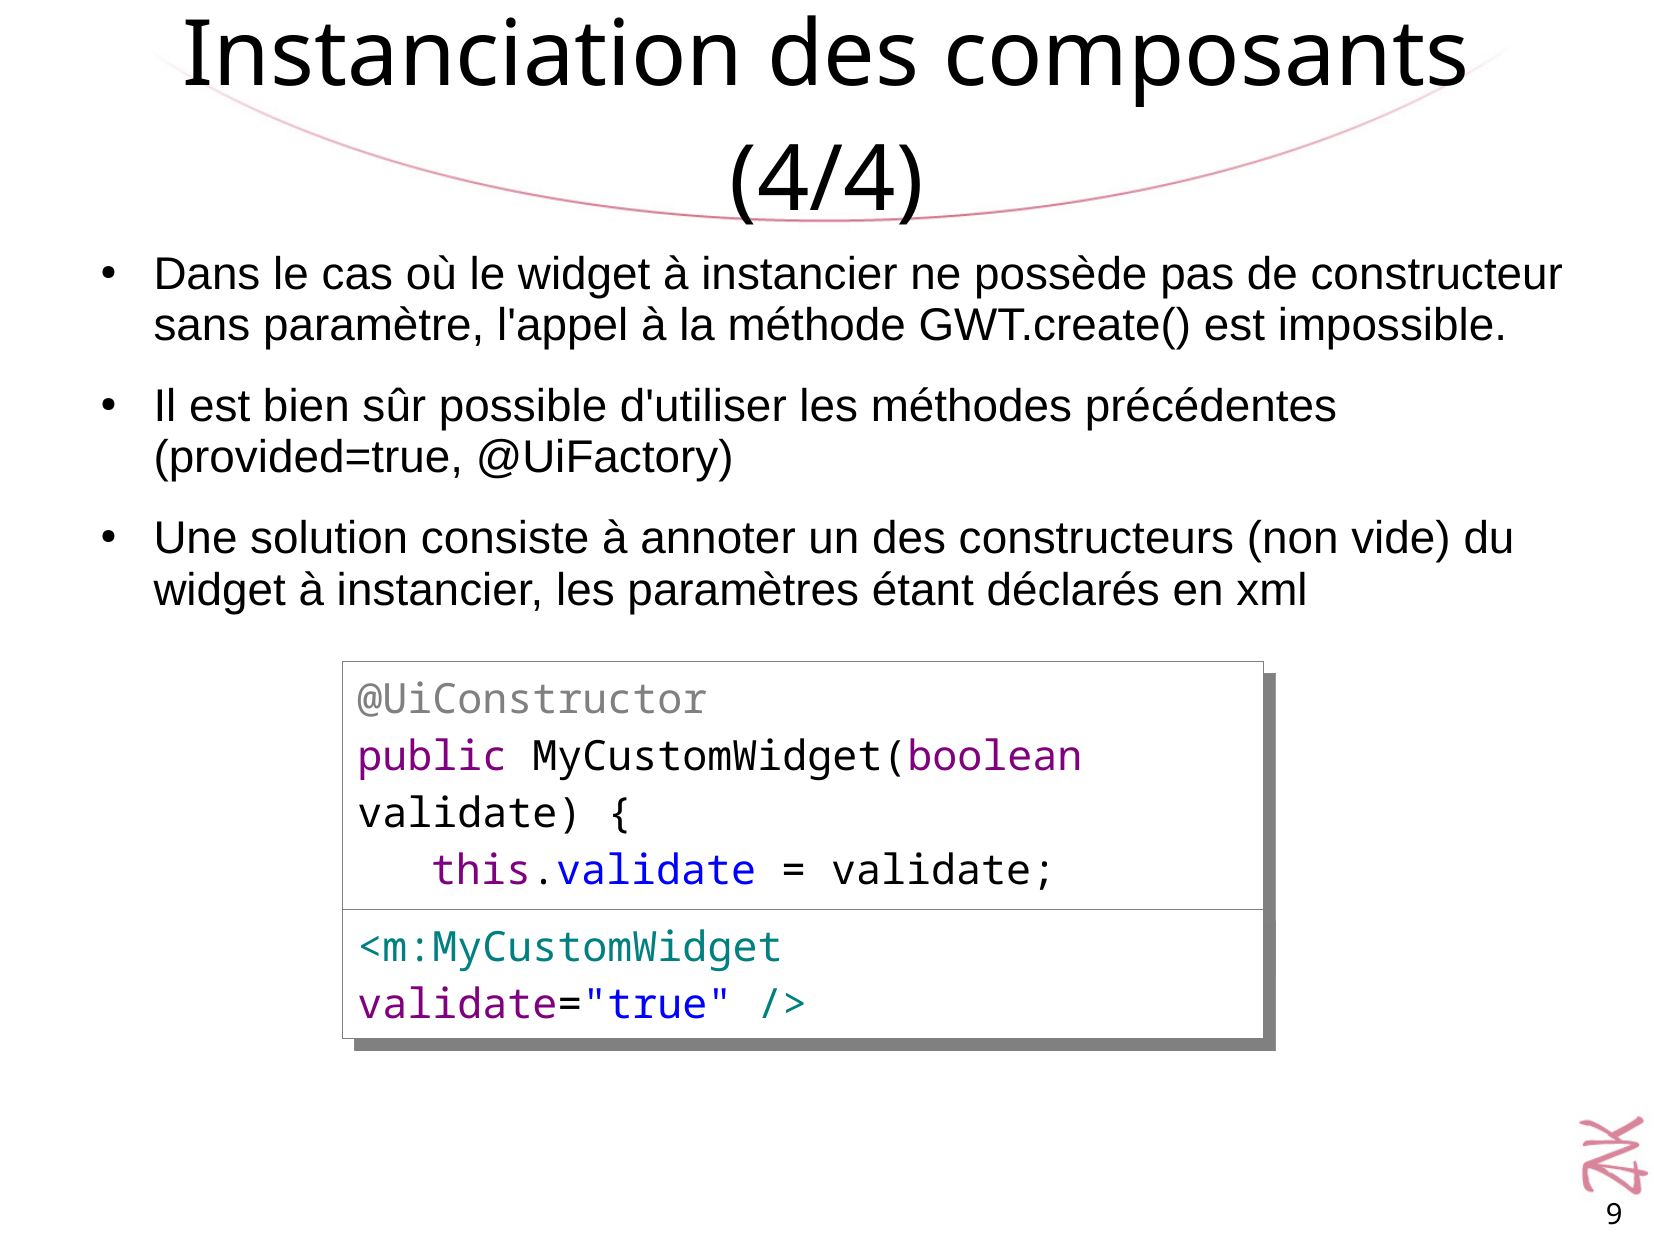

# Instanciation des composants (4/4)
Dans le cas où le widget à instancier ne possède pas de constructeur sans paramètre, l'appel à la méthode GWT.create() est impossible.
Il est bien sûr possible d'utiliser les méthodes précédentes (provided=true, @UiFactory)
Une solution consiste à annoter un des constructeurs (non vide) du widget à instancier, les paramètres étant déclarés en xml
@UiConstructor
public MyCustomWidget(boolean validate) {
	this.validate = validate;
}
<m:MyCustomWidget validate="true" />
9